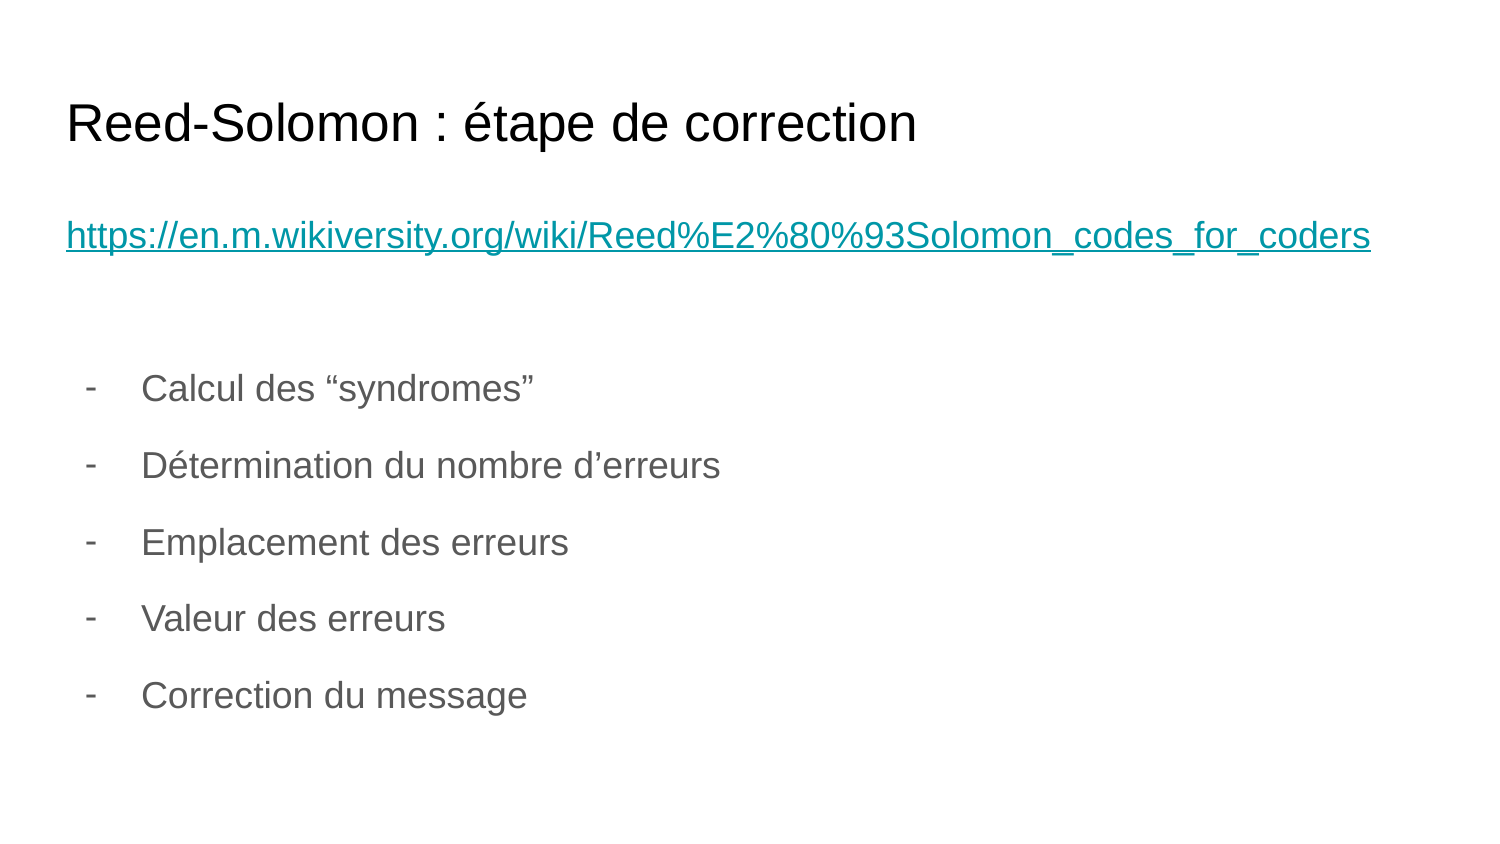

# Reed-Solomon : étape de correction
https://en.m.wikiversity.org/wiki/Reed%E2%80%93Solomon_codes_for_coders
Calcul des “syndromes”
Détermination du nombre d’erreurs
Emplacement des erreurs
Valeur des erreurs
Correction du message